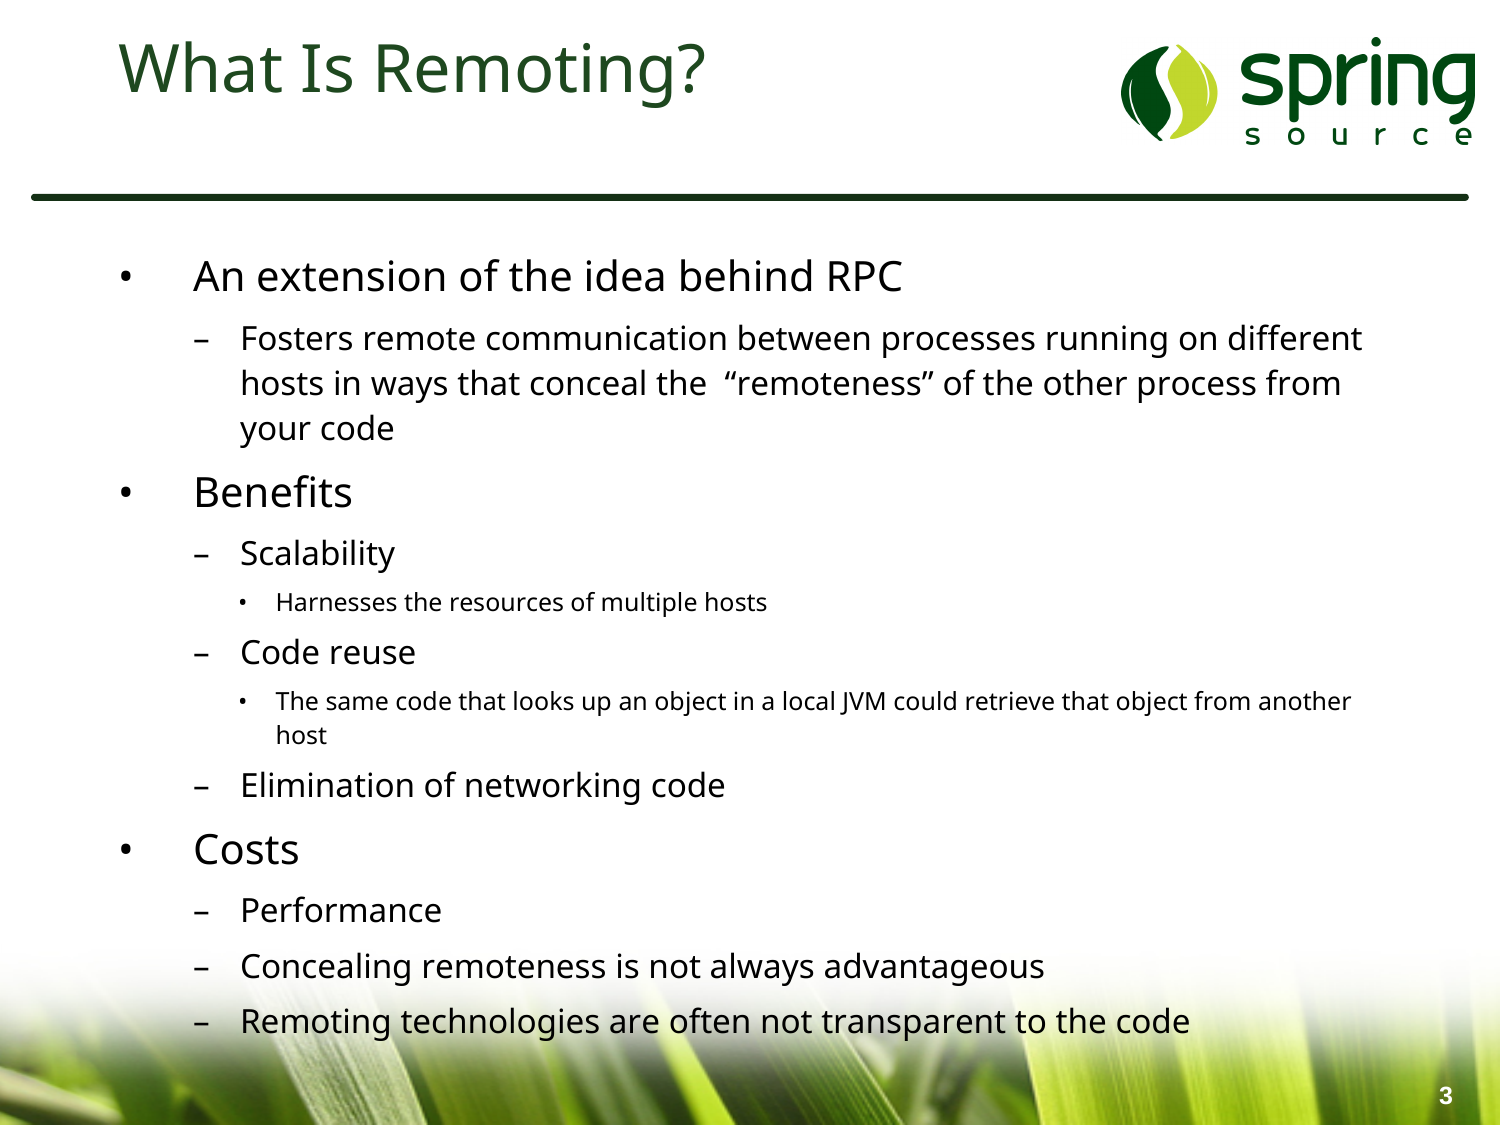

What Is Remoting?
# An extension of the idea behind RPC
Fosters remote communication between processes running on different hosts in ways that conceal the “remoteness” of the other process from your code
Benefits
Scalability
Harnesses the resources of multiple hosts
Code reuse
The same code that looks up an object in a local JVM could retrieve that object from another host
Elimination of networking code
Costs
Performance
Concealing remoteness is not always advantageous
Remoting technologies are often not transparent to the code